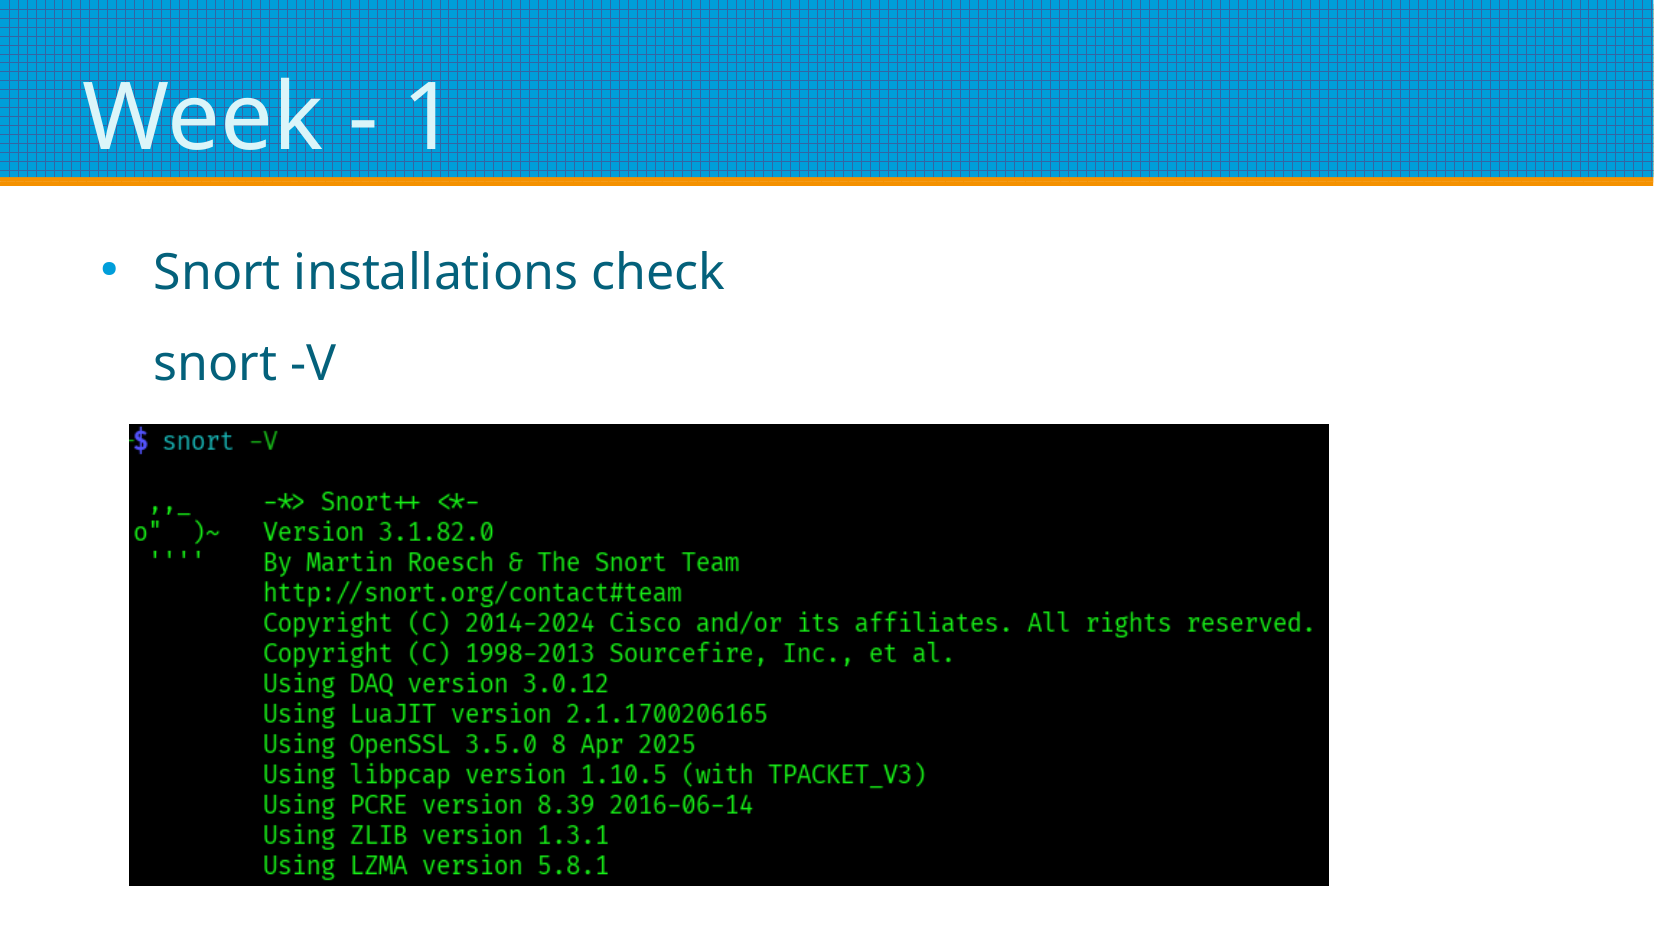

# Week - 1
Snort installations check
snort -V